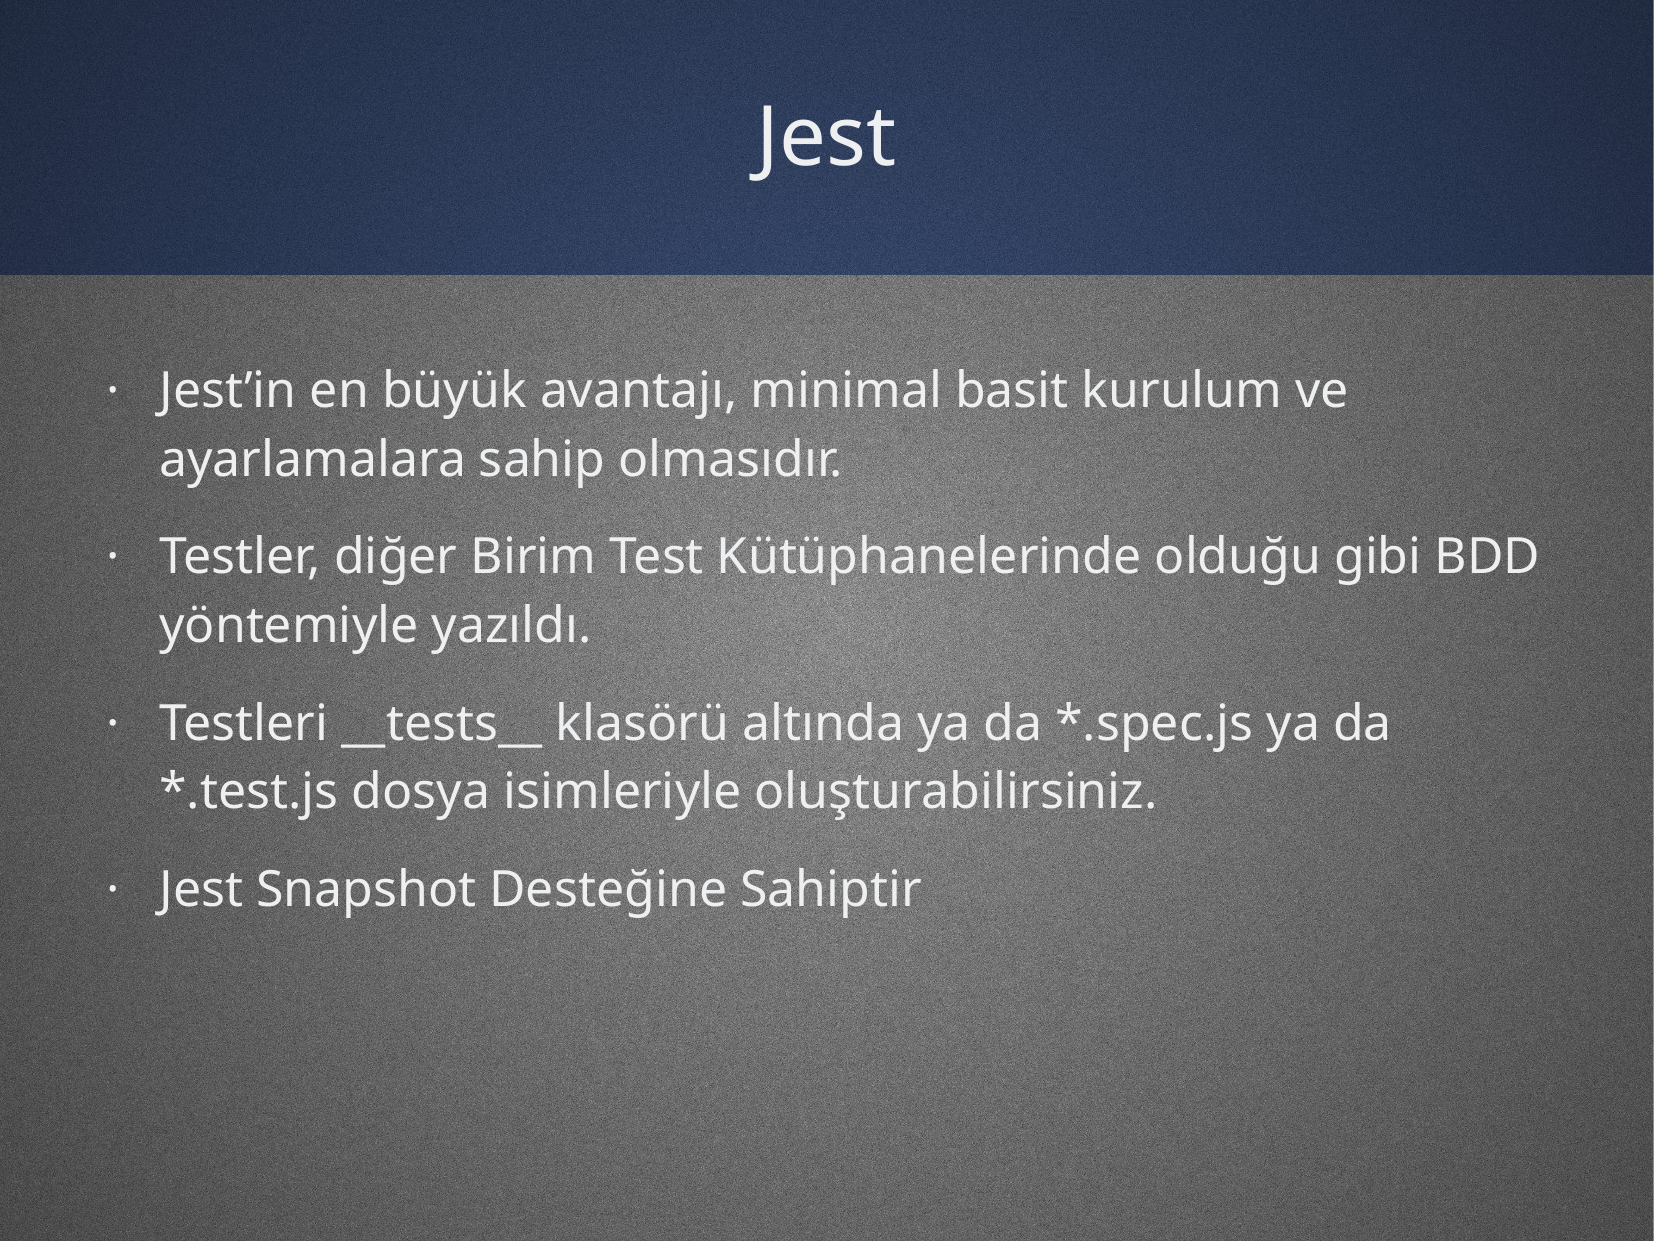

# Jest
Jest’in en büyük avantajı, minimal basit kurulum ve ayarlamalara sahip olmasıdır.
Testler, diğer Birim Test Kütüphanelerinde olduğu gibi BDD yöntemiyle yazıldı.
Testleri __tests__ klasörü altında ya da *.spec.js ya da *.test.js dosya isimleriyle oluşturabilirsiniz.
Jest Snapshot Desteğine Sahiptir